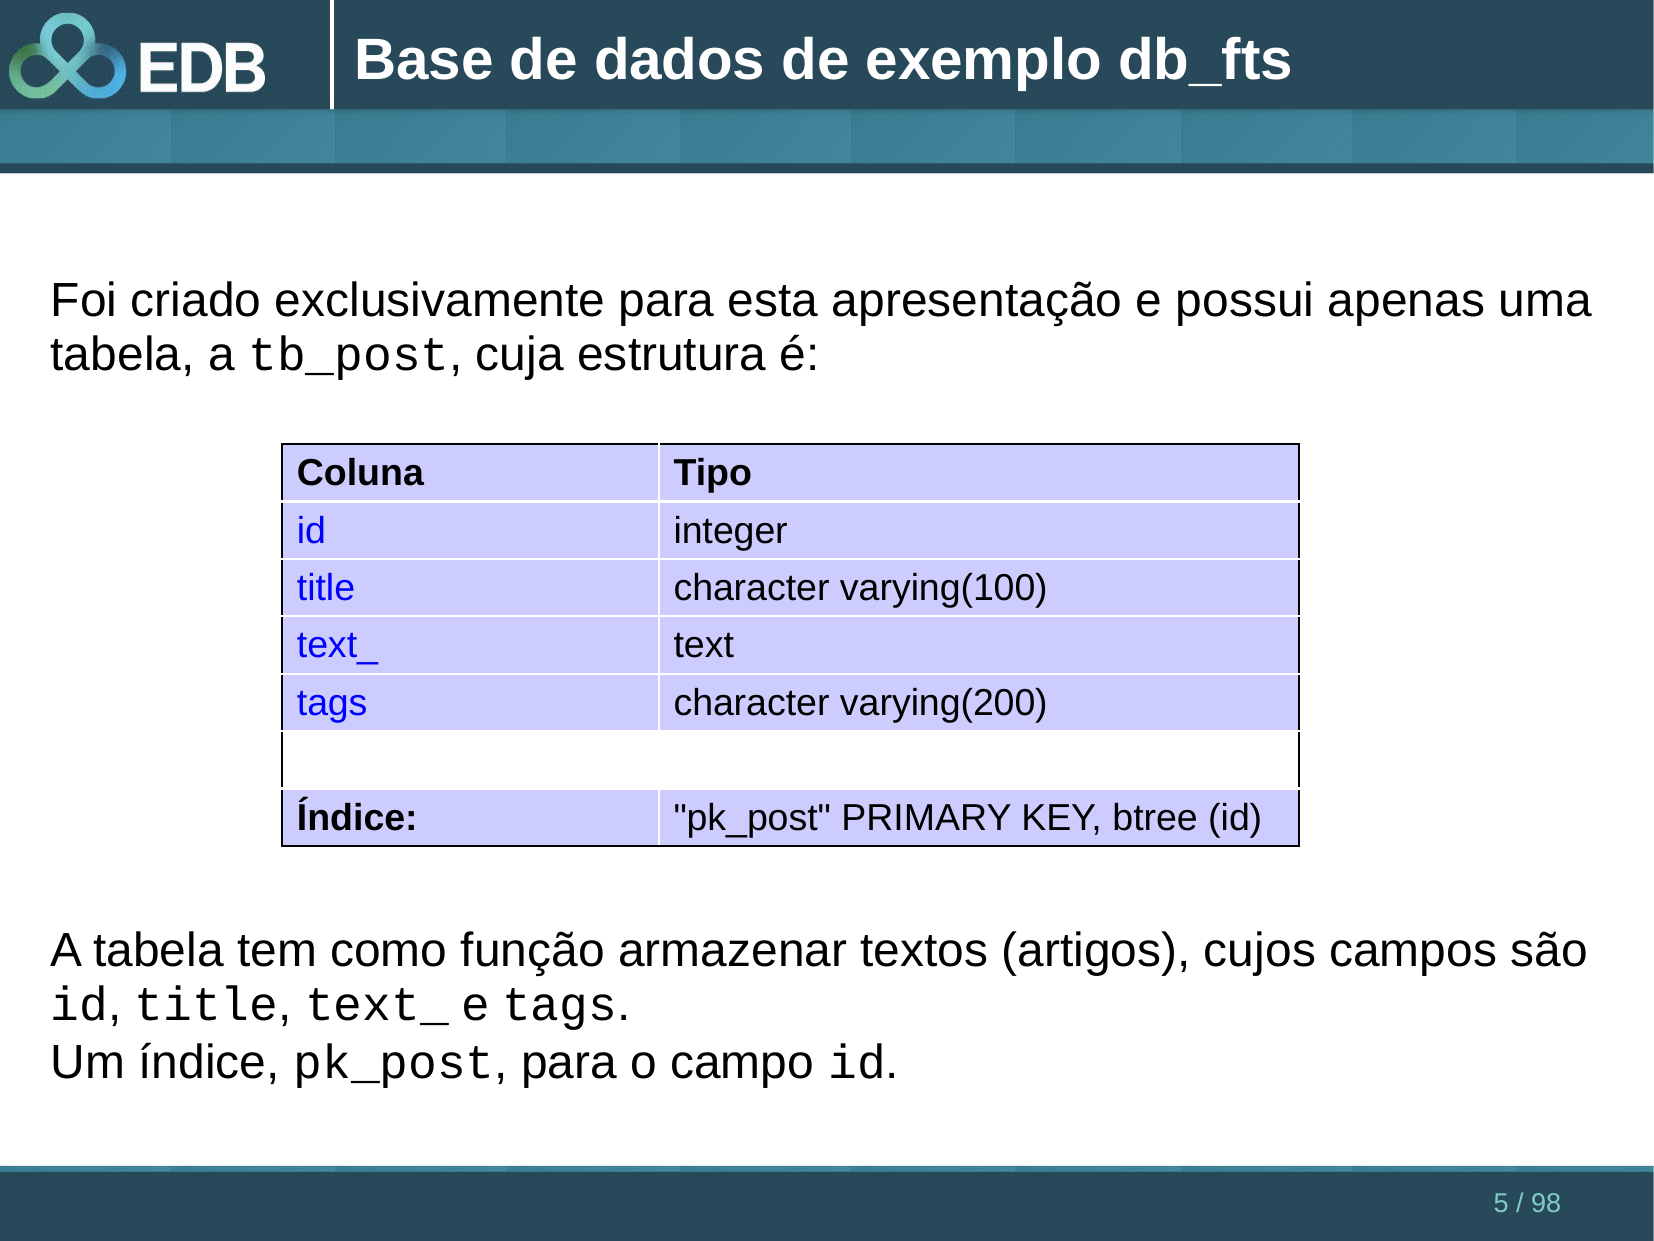

# Base de dados de exemplo db_fts
Foi criado exclusivamente para esta apresentação e possui apenas uma tabela, a tb_post, cuja estrutura é:
A tabela tem como função armazenar textos (artigos), cujos campos são id, title, text_ e tags.
Um índice, pk_post, para o campo id.
| Coluna | Tipo |
| --- | --- |
| id | integer |
| title | character varying(100) |
| text\_ | text |
| tags | character varying(200) |
| | |
| Índice: | "pk\_post" PRIMARY KEY, btree (id) |